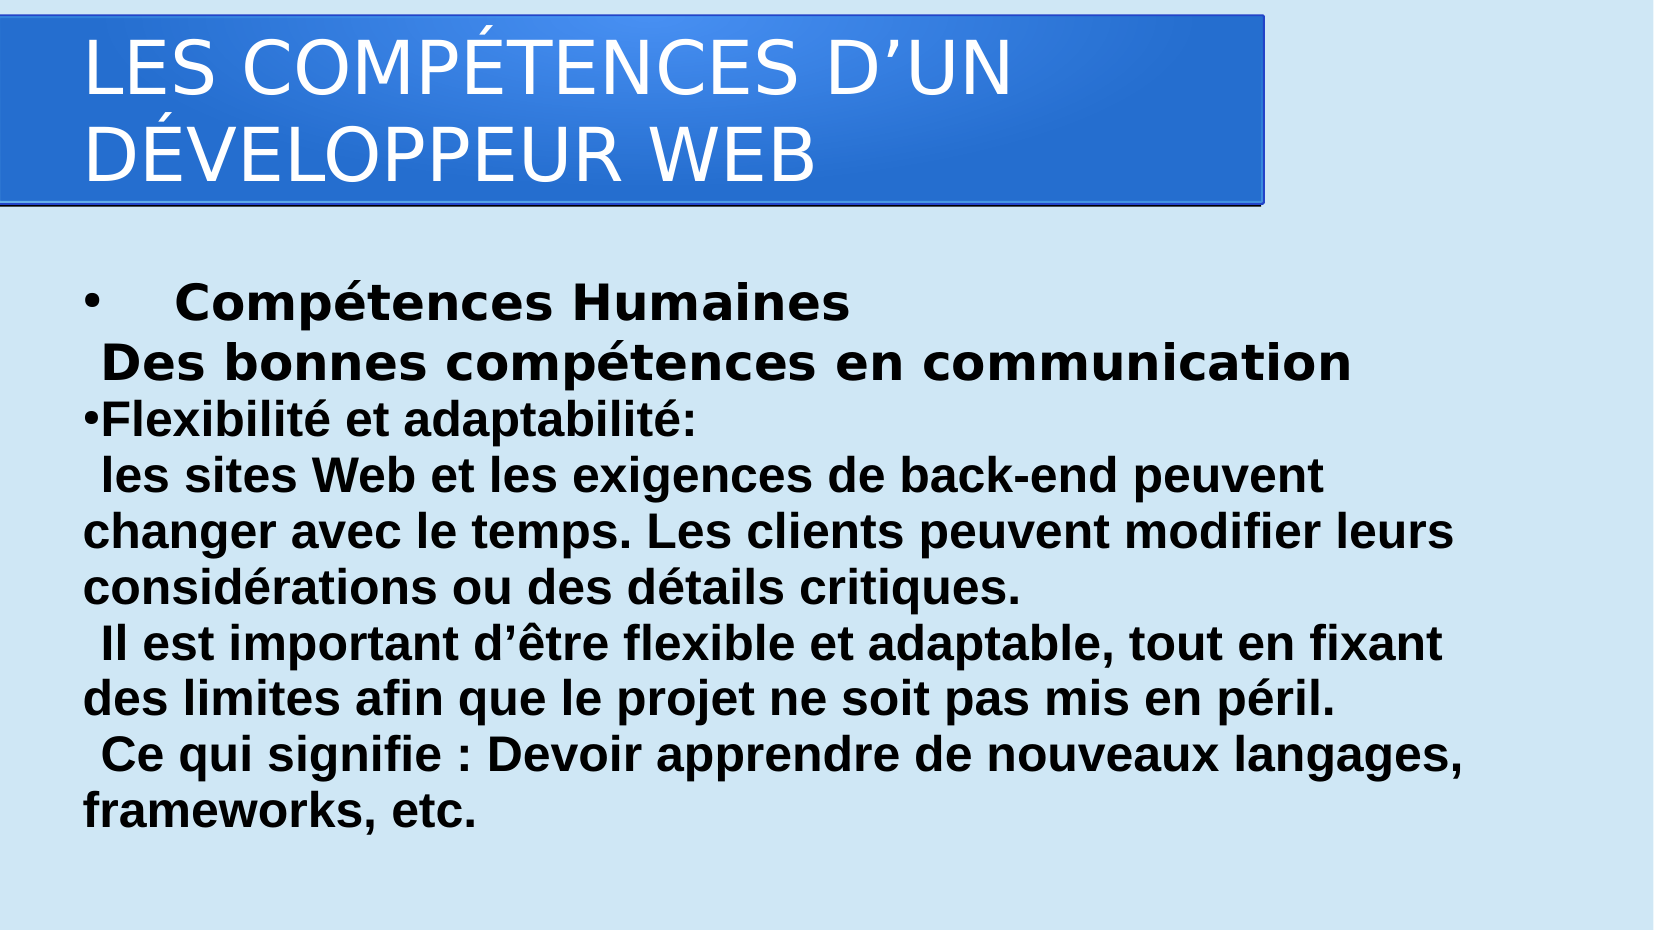

# LES COMPÉTENCES D’UN DÉVELOPPEUR WEB
 Compétences Humaines
Des bonnes compétences en communication
Flexibilité et adaptabilité:
les sites Web et les exigences de back-end peuvent changer avec le temps. Les clients peuvent modifier leurs considérations ou des détails critiques.
Il est important d’être flexible et adaptable, tout en fixant des limites afin que le projet ne soit pas mis en péril.
Ce qui signifie : Devoir apprendre de nouveaux langages, frameworks, etc.